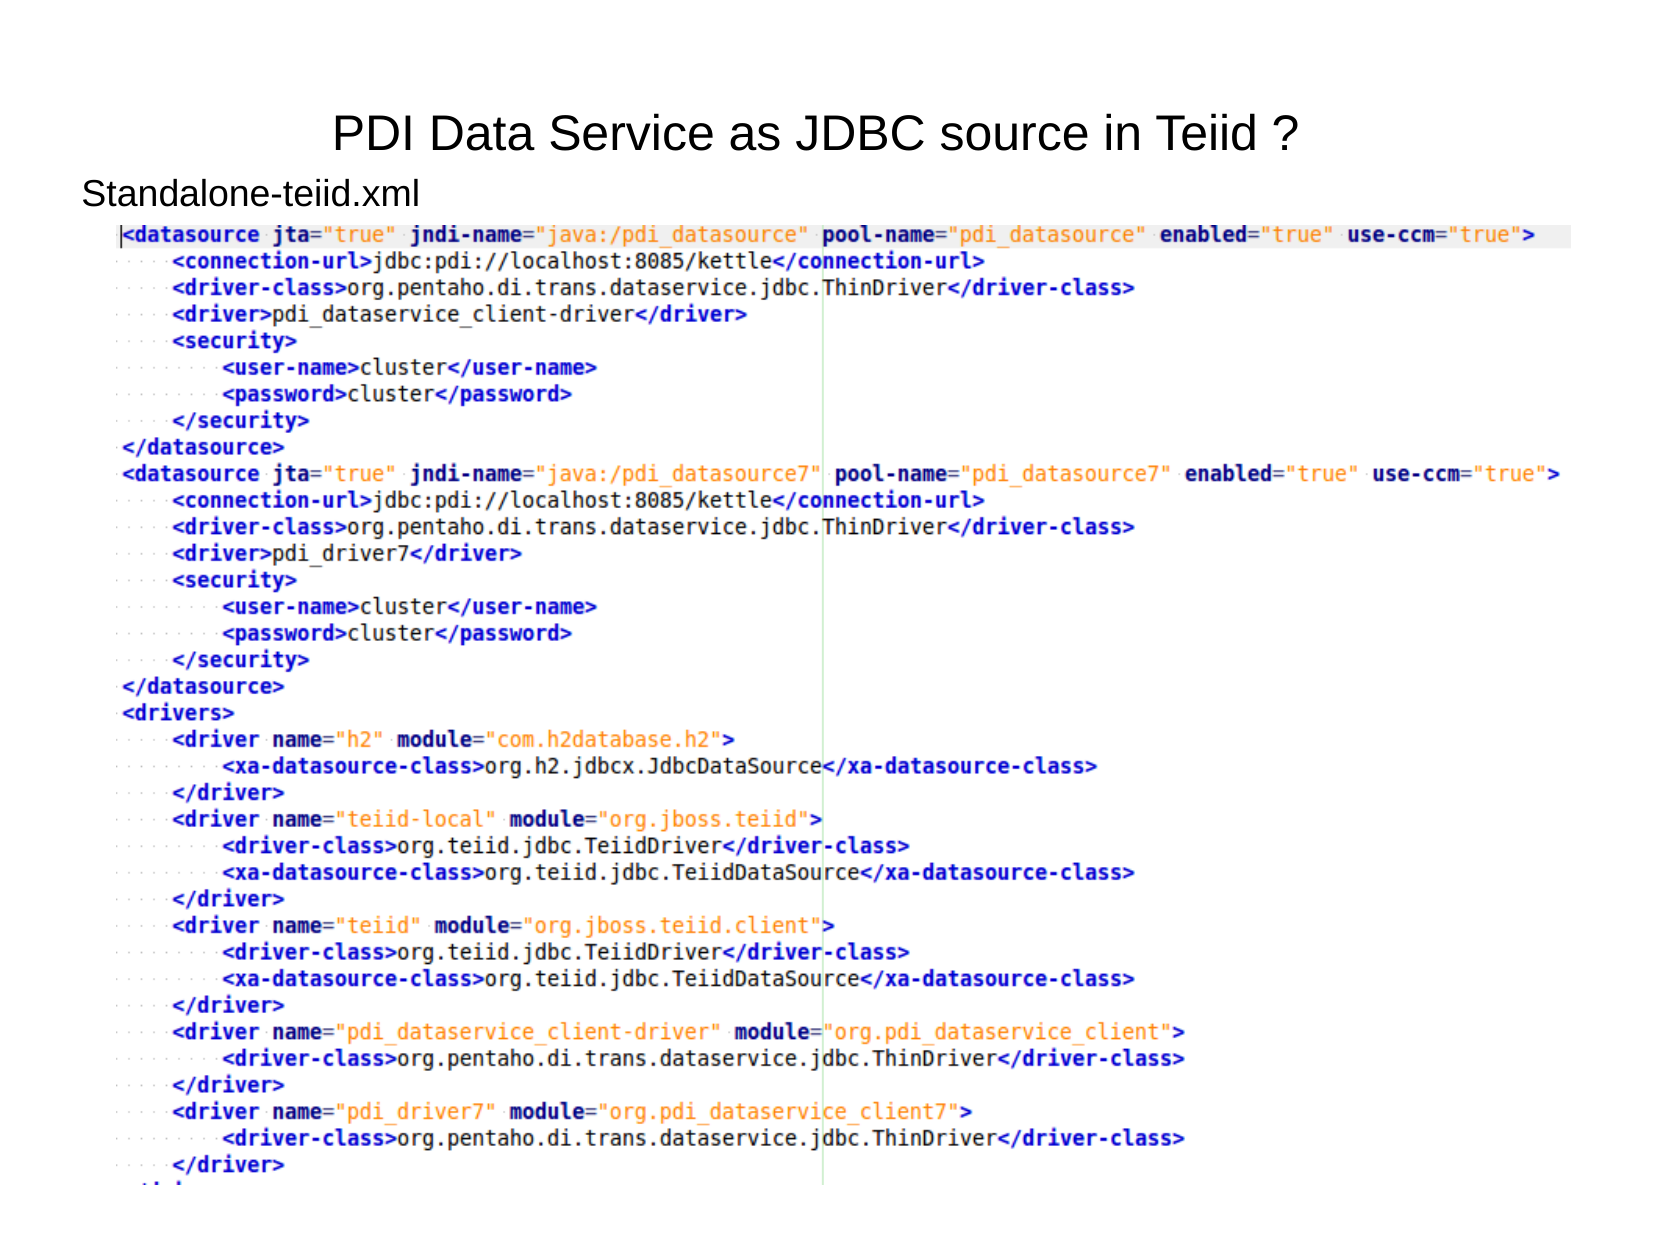

# PDI Data Service as JDBC source in Teiid ?
Standalone-teiid.xml